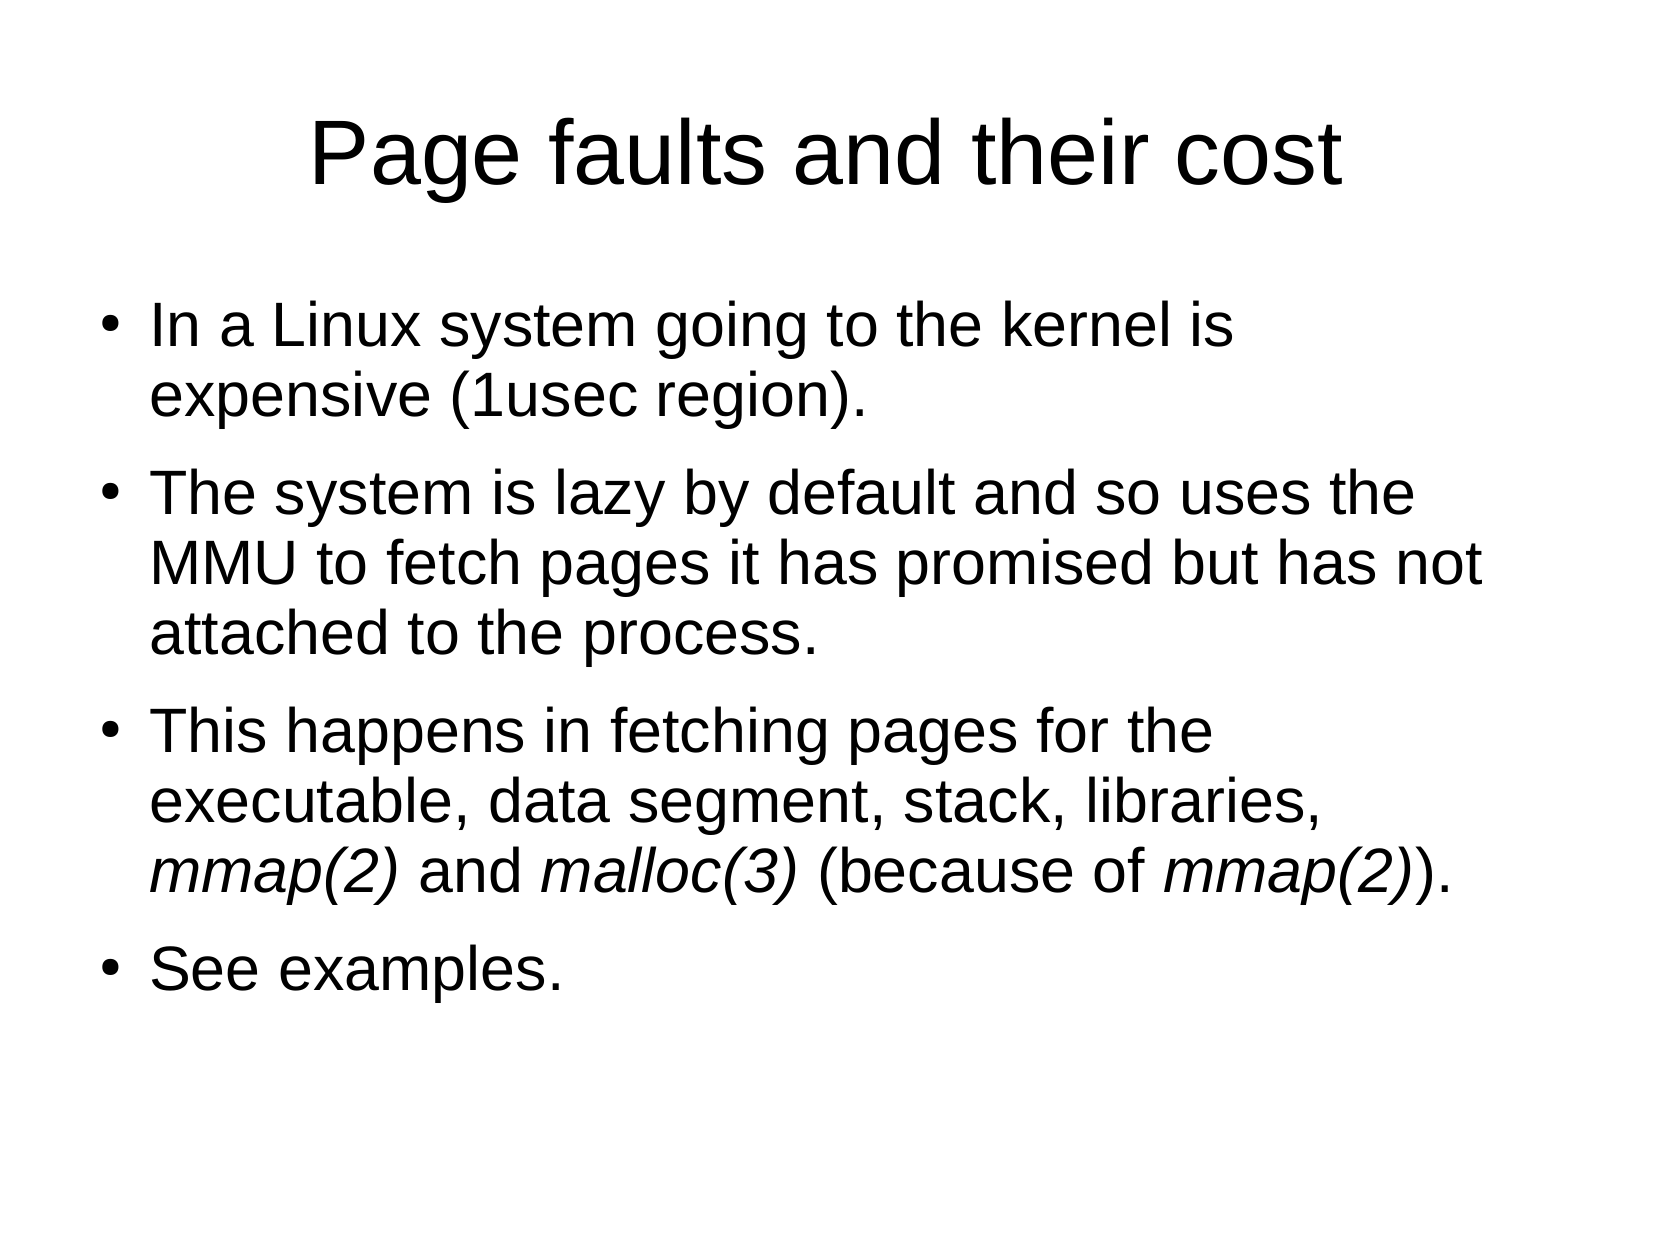

# Page faults and their cost
In a Linux system going to the kernel is expensive (1usec region).
The system is lazy by default and so uses the MMU to fetch pages it has promised but has not attached to the process.
This happens in fetching pages for the executable, data segment, stack, libraries, mmap(2) and malloc(3) (because of mmap(2)).
See examples.